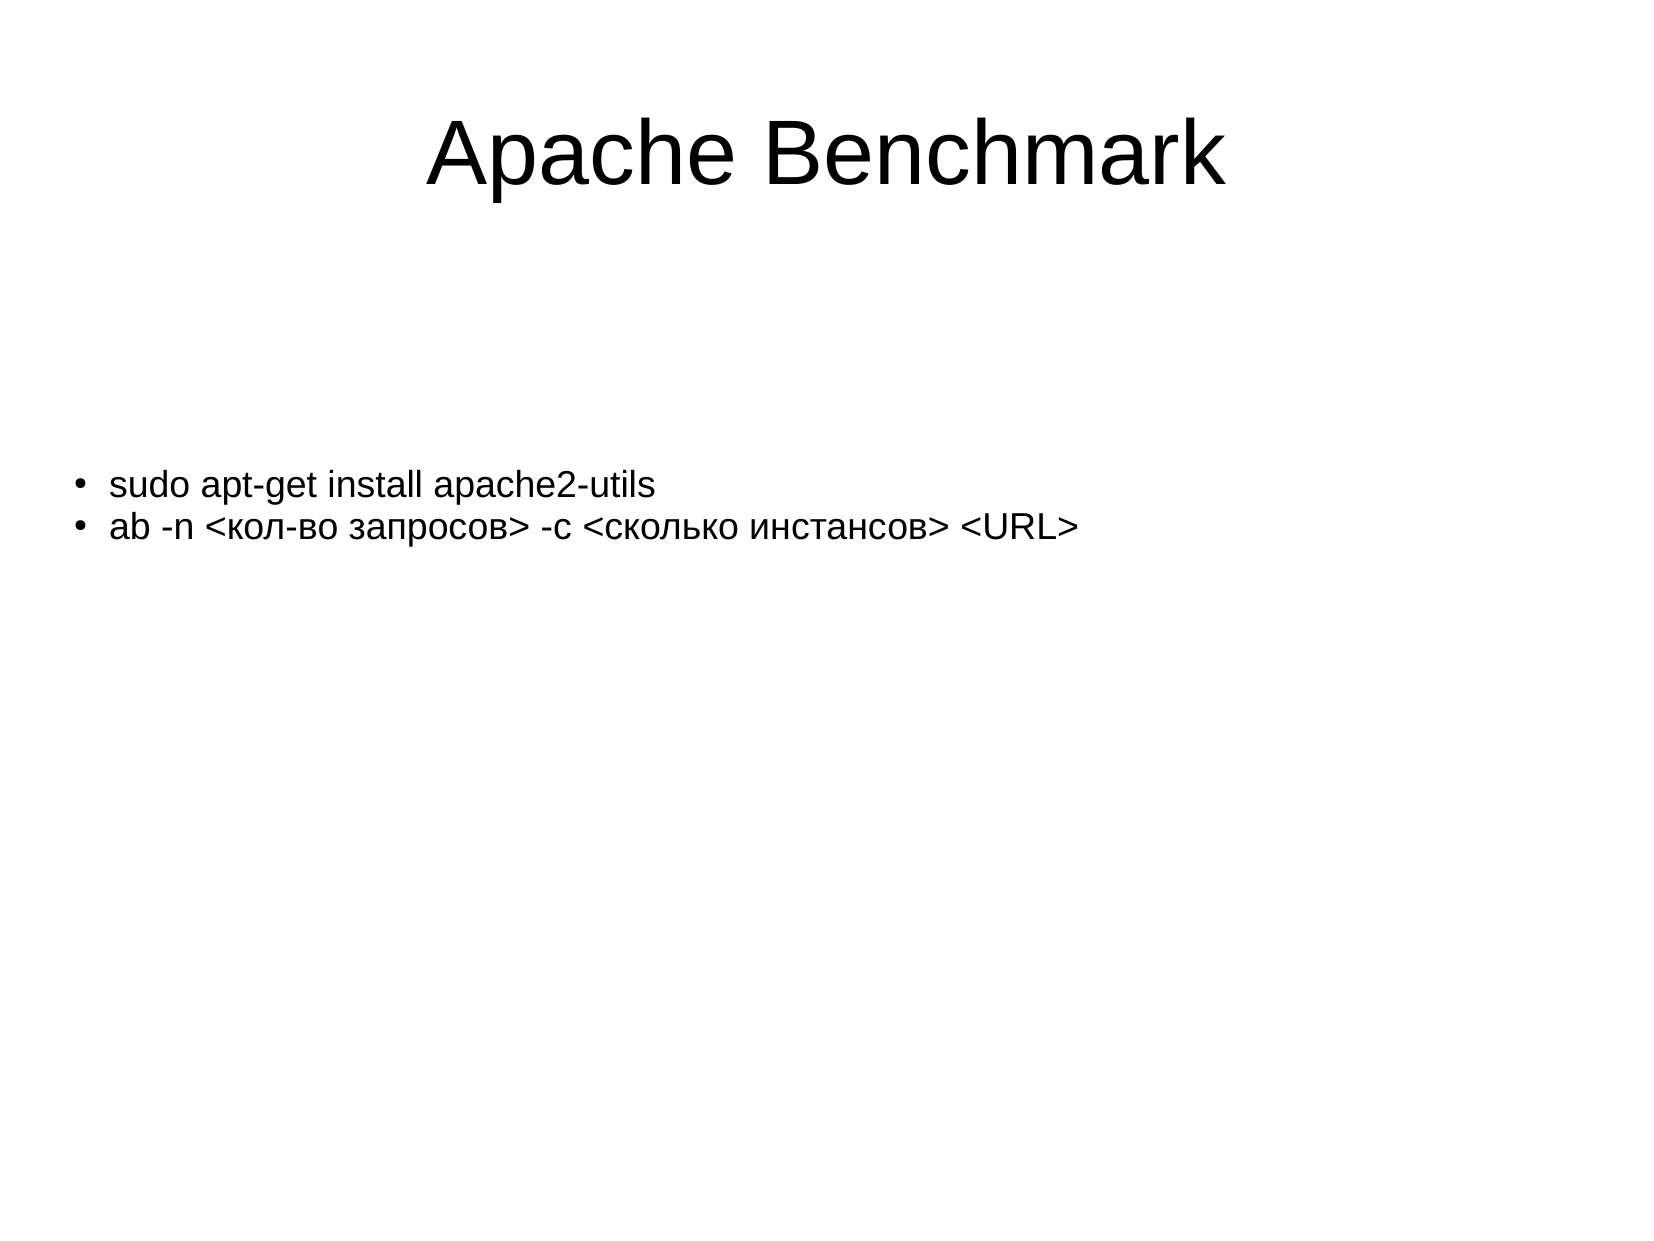

# Apache Benchmark
sudo apt-get install apache2-utils
ab -n <кол-во запросов> -c <сколько инстансов> <URL>